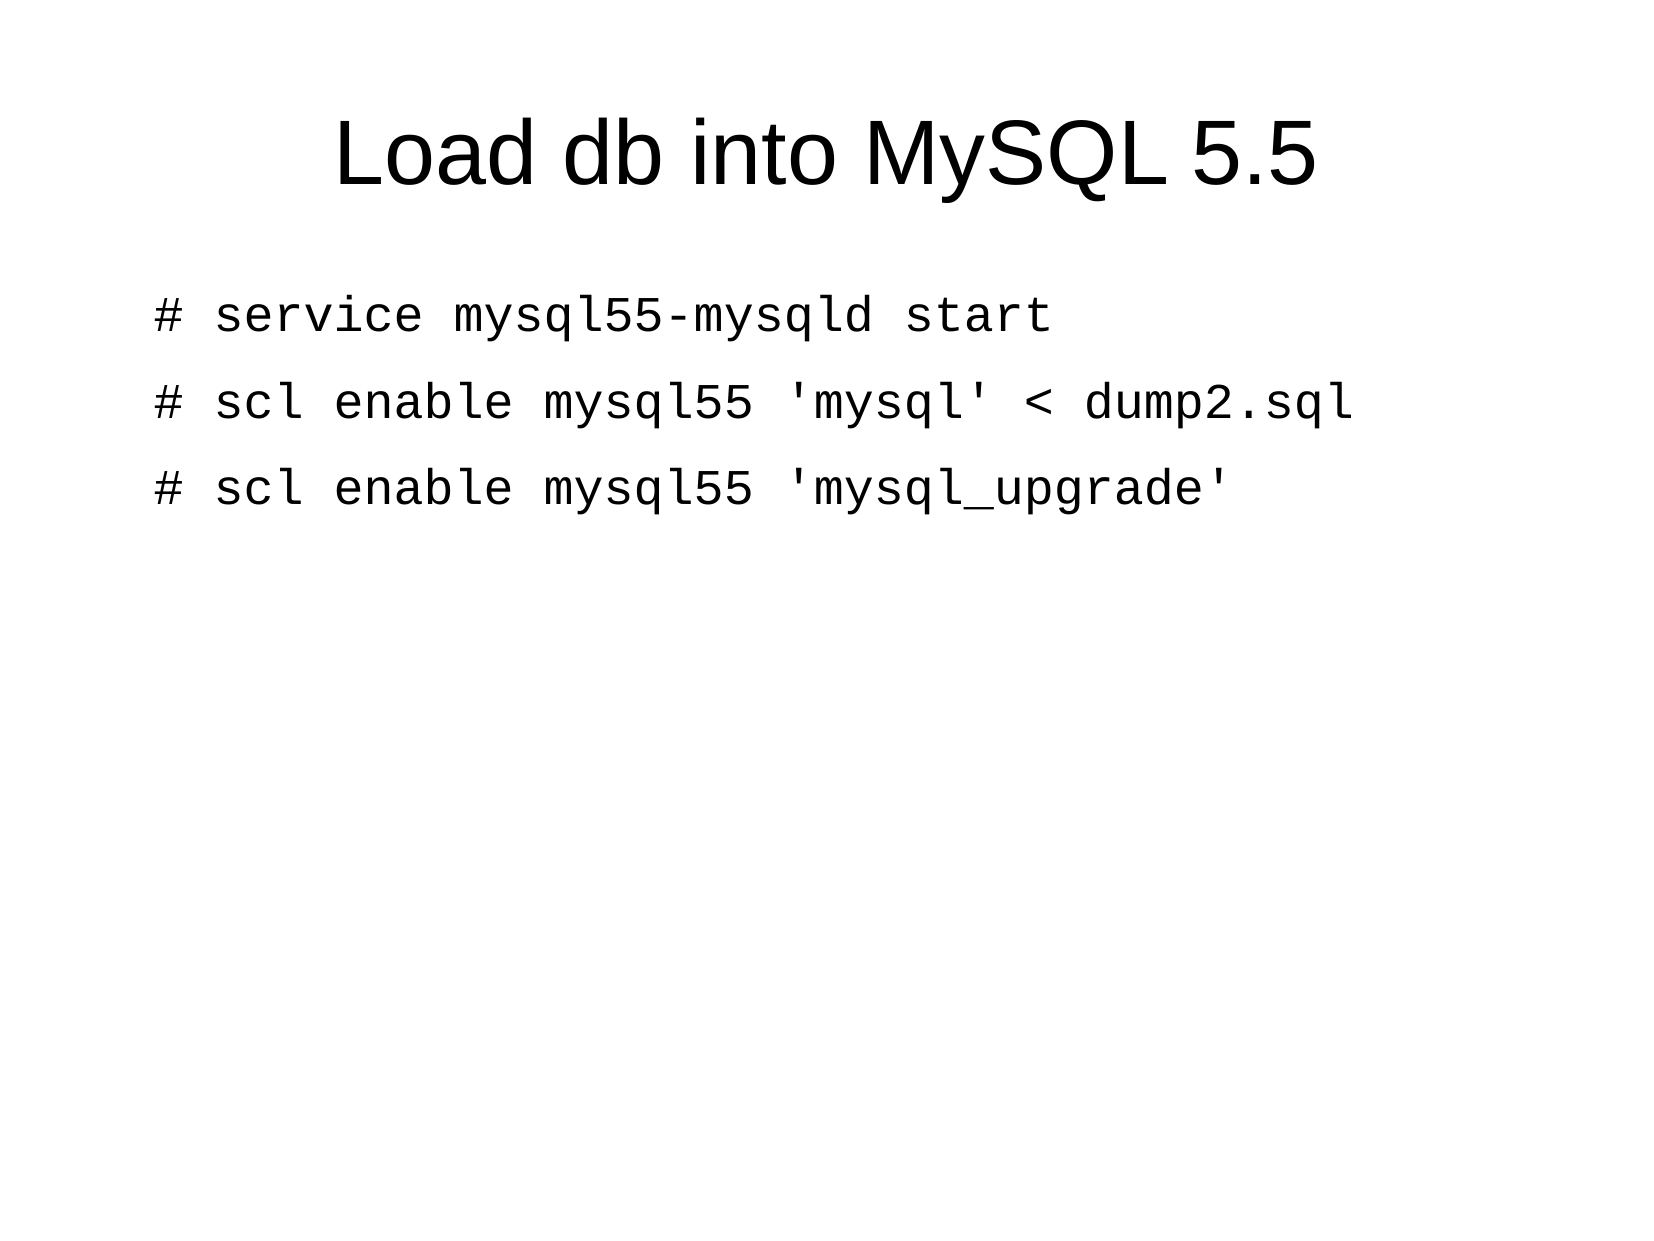

# Load db into MySQL 5.5
# service mysql55-mysqld start
# scl enable mysql55 'mysql' < dump2.sql
# scl enable mysql55 'mysql_upgrade'